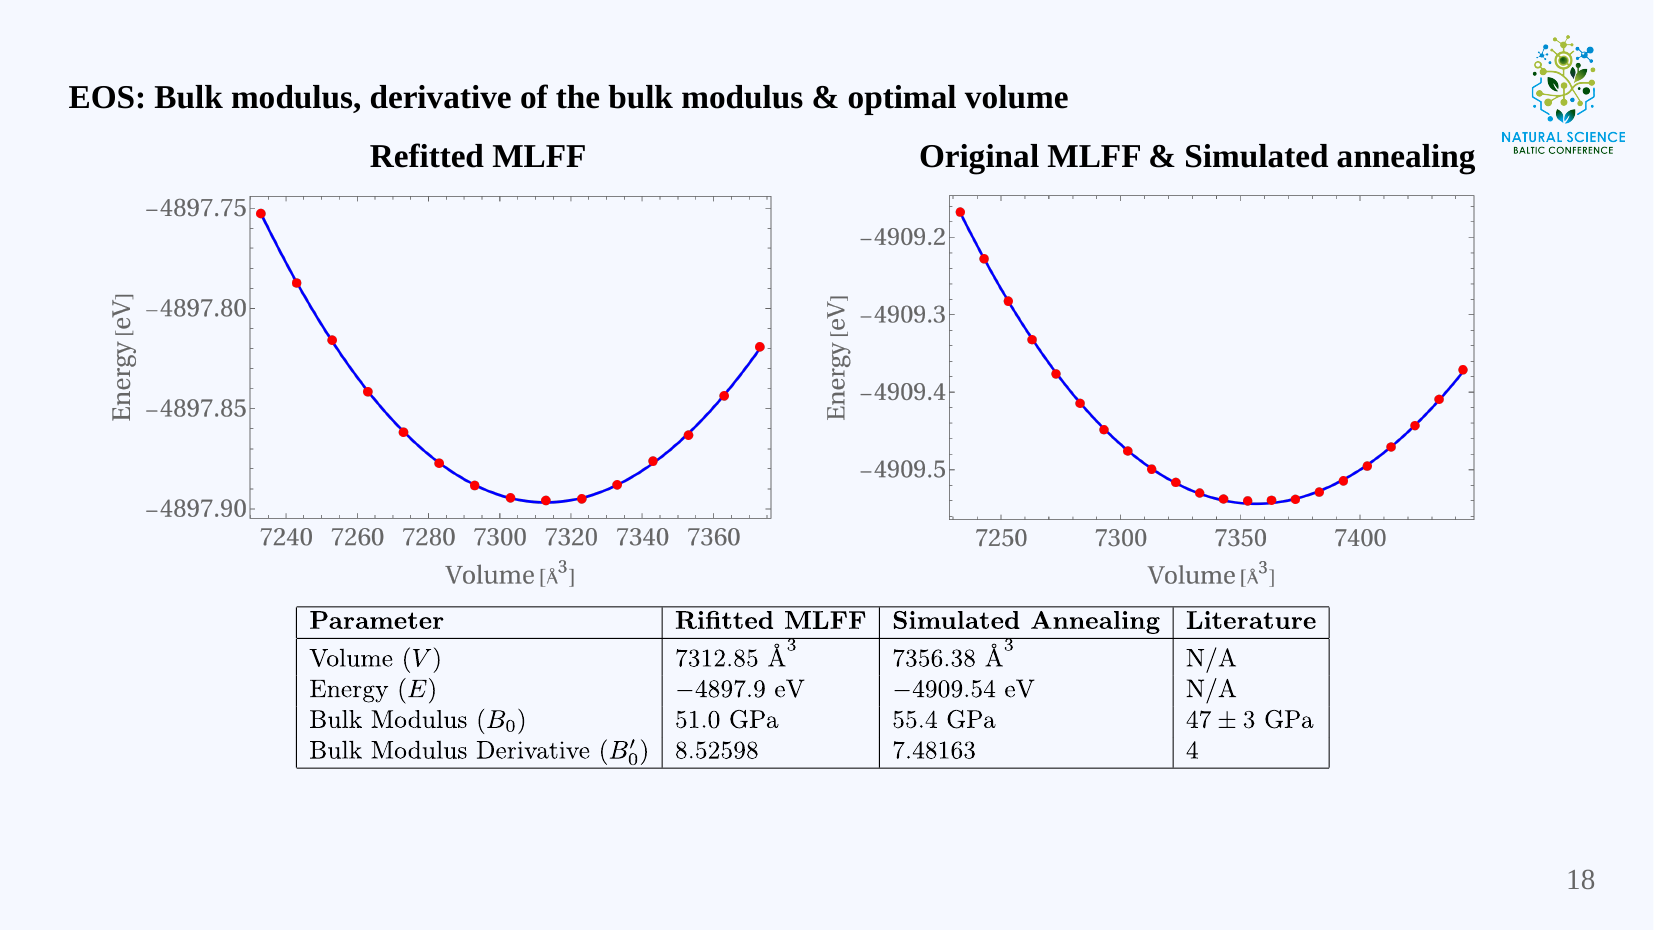

EOS: Bulk modulus, derivative of the bulk modulus & optimal volume
Refitted MLFF
Original MLFF & Simulated annealing